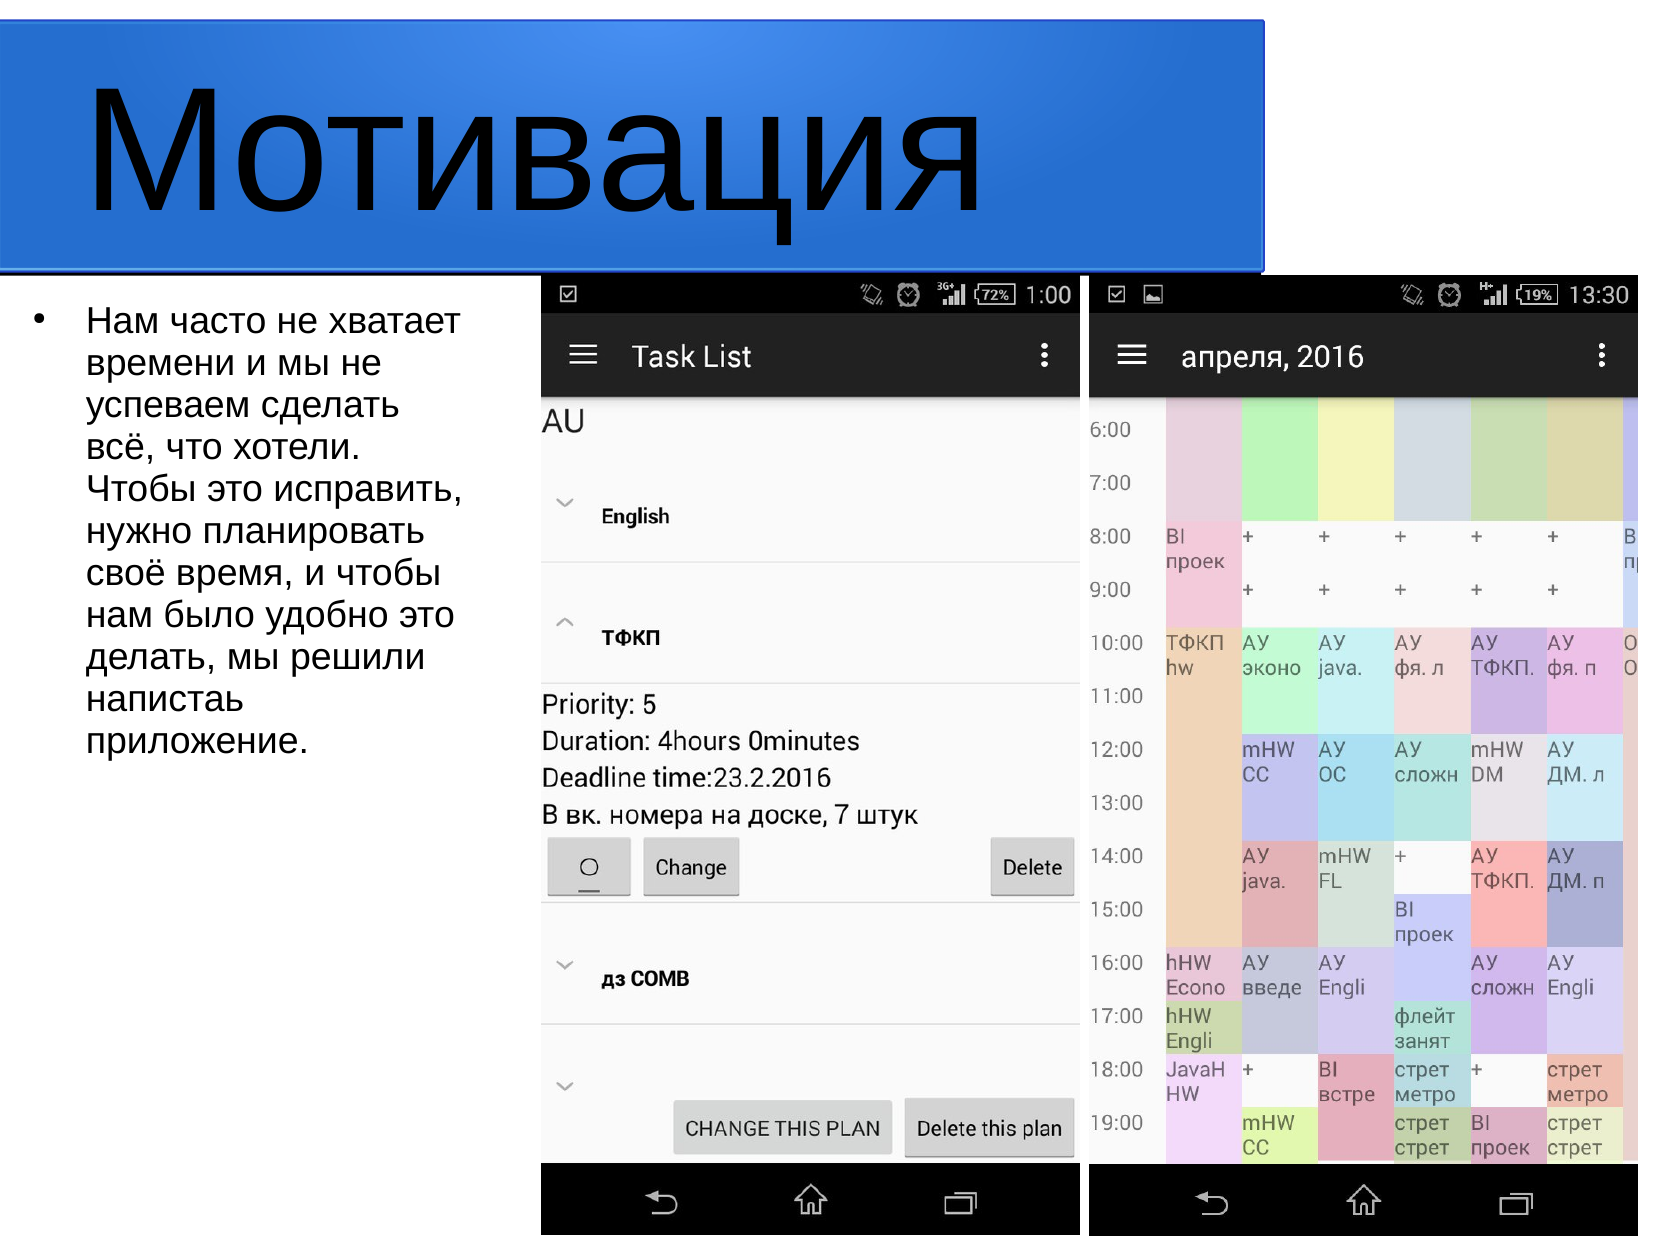

# Мотивация
Нам часто не хватает времени и мы не успеваем сделать всё, что хотели. Чтобы это исправить, нужно планировать своё время, и чтобы нам было удобно это делать, мы решили напистаь приложение.